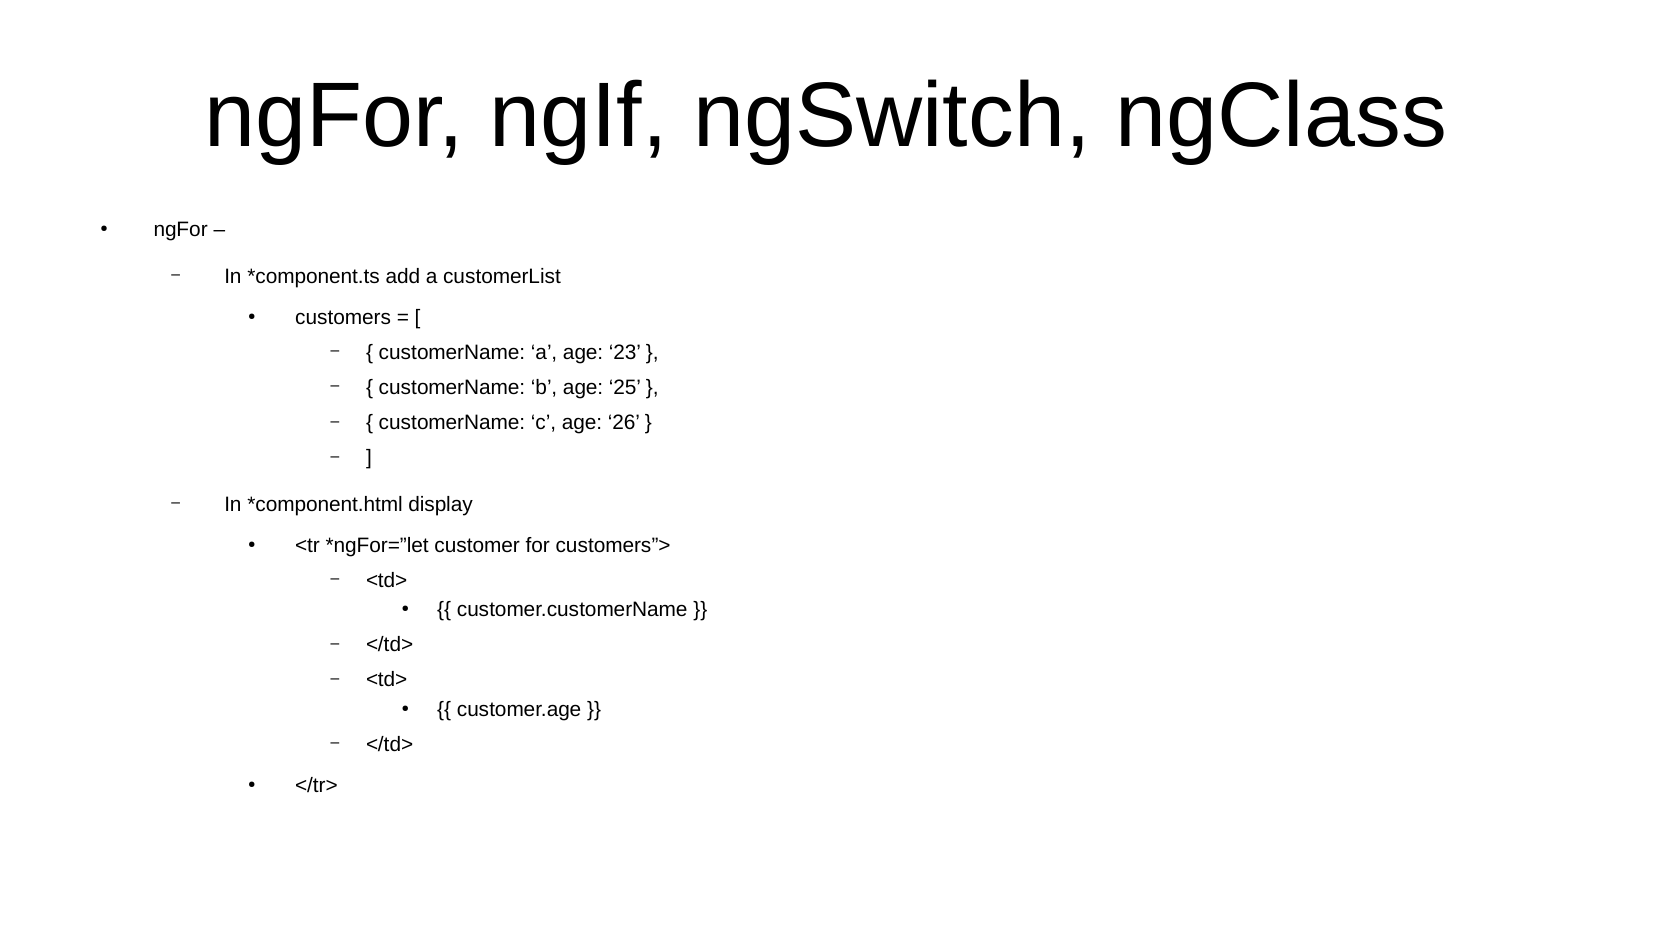

# ngFor, ngIf, ngSwitch, ngClass
ngFor –
In *component.ts add a customerList
customers = [
{ customerName: ‘a’, age: ‘23’ },
{ customerName: ‘b’, age: ‘25’ },
{ customerName: ‘c’, age: ‘26’ }
]
In *component.html display
<tr *ngFor=”let customer for customers”>
<td>
{{ customer.customerName }}
</td>
<td>
{{ customer.age }}
</td>
</tr>